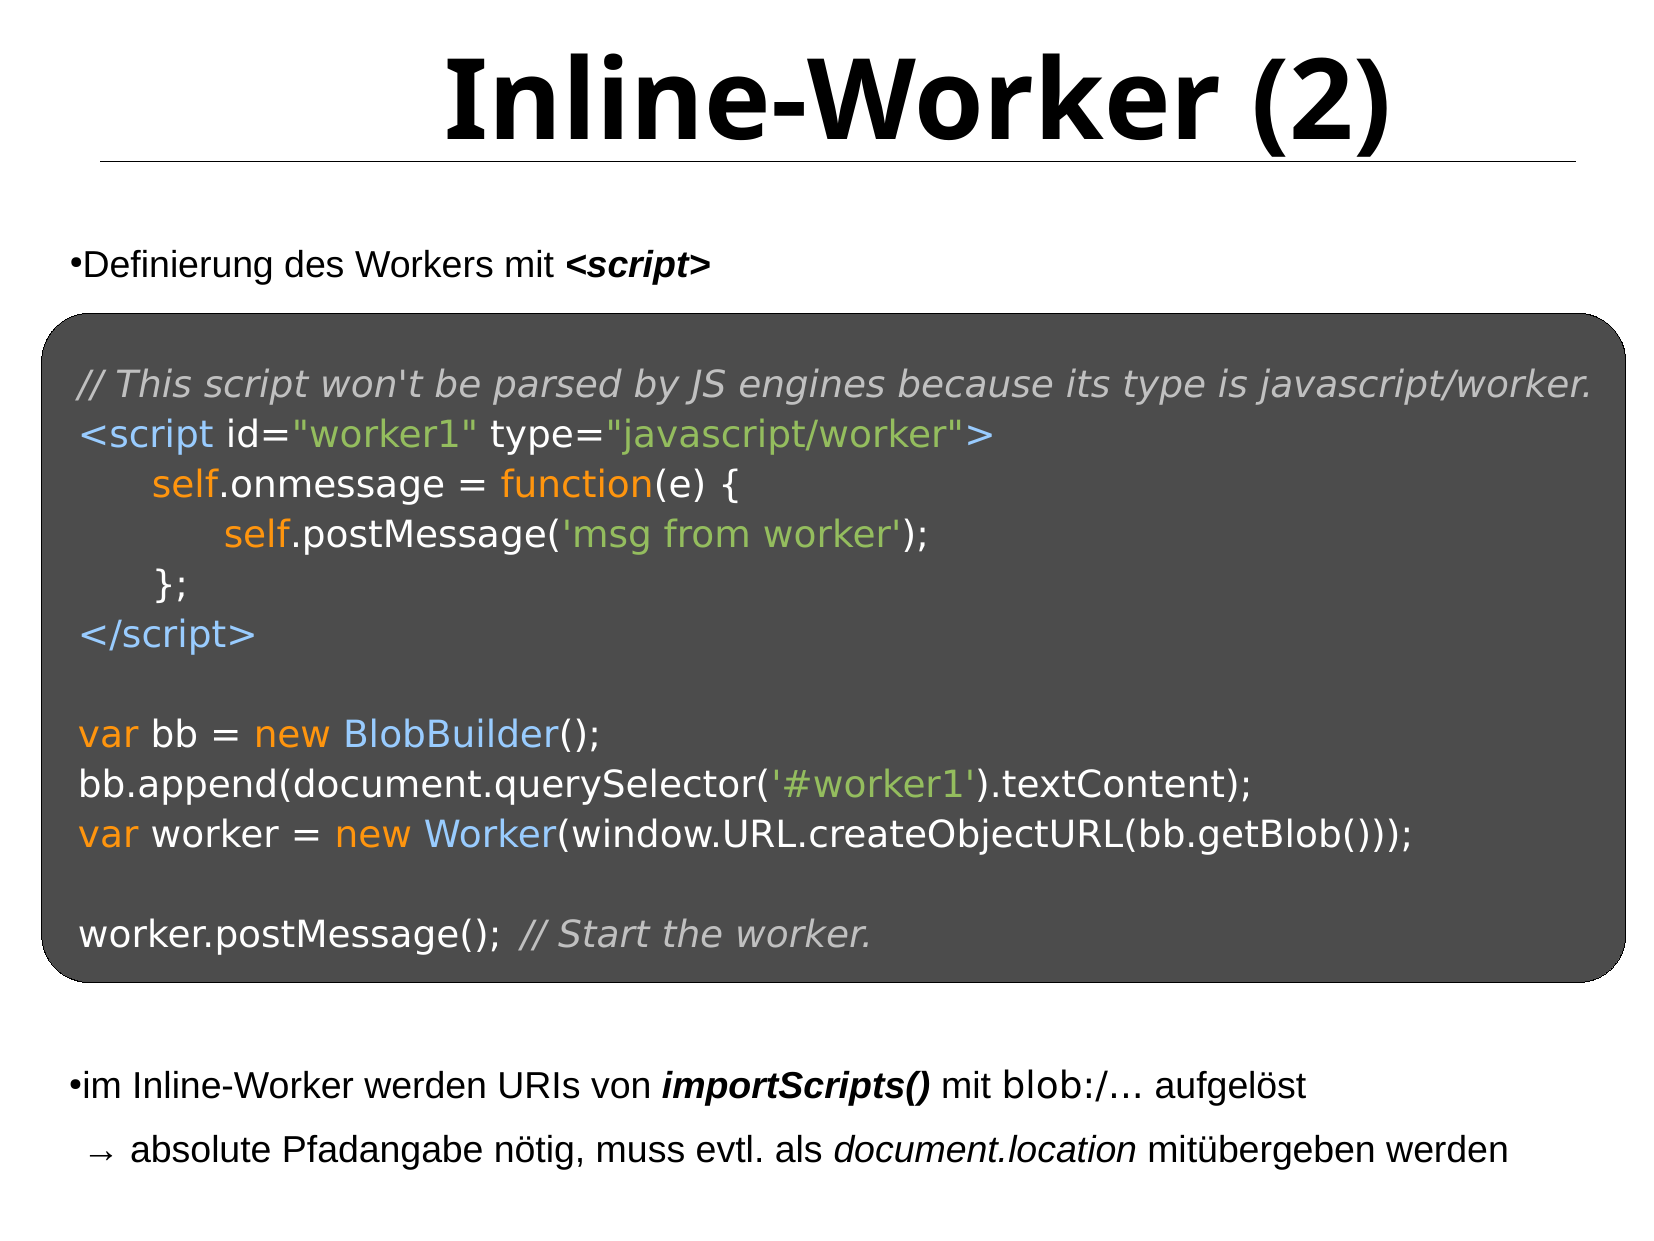

Inline-Worker (2)
Definierung des Workers mit <script>
// This script won't be parsed by JS engines because its type is javascript/worker.
<script id="worker1" type="javascript/worker">
	self.onmessage = function(e) {
	 self.postMessage('msg from worker');
	};
</script>
var bb = new BlobBuilder();
bb.append(document.querySelector('#worker1').textContent);
var worker = new Worker(window.URL.createObjectURL(bb.getBlob()));
worker.postMessage(); 	// Start the worker.
im Inline-Worker werden URIs von importScripts() mit blob:/... aufgelöst
→ absolute Pfadangabe nötig, muss evtl. als document.location mitübergeben werden